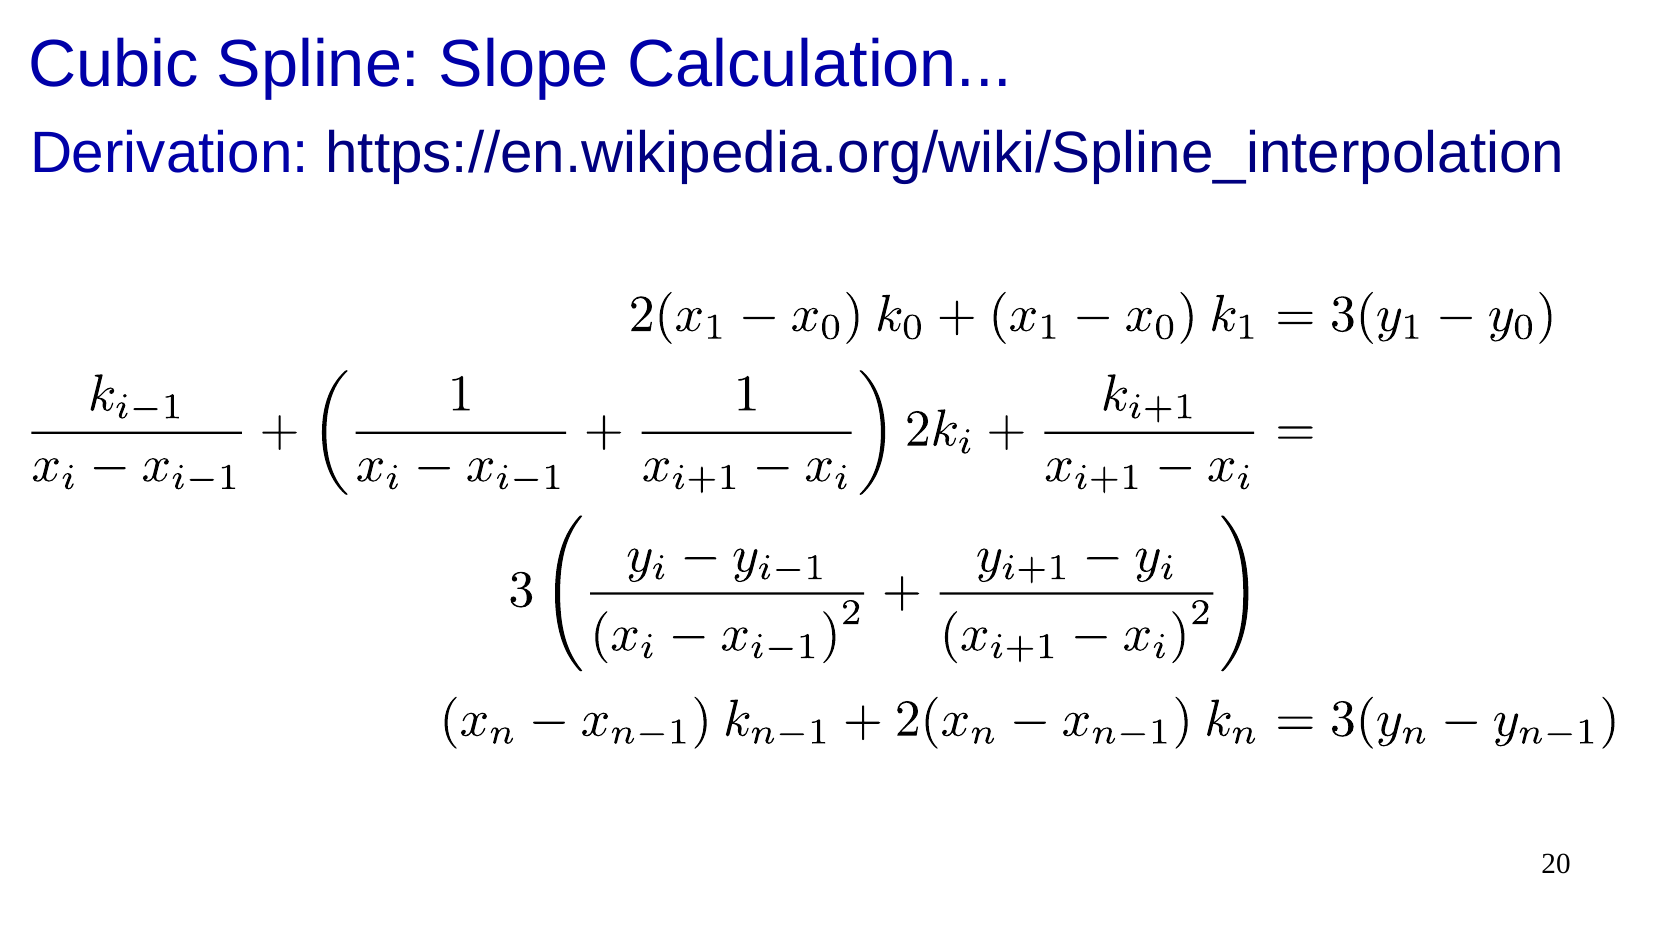

# Cubic Spline: Slope Calculation...
Derivation: https://en.wikipedia.org/wiki/Spline_interpolation
20